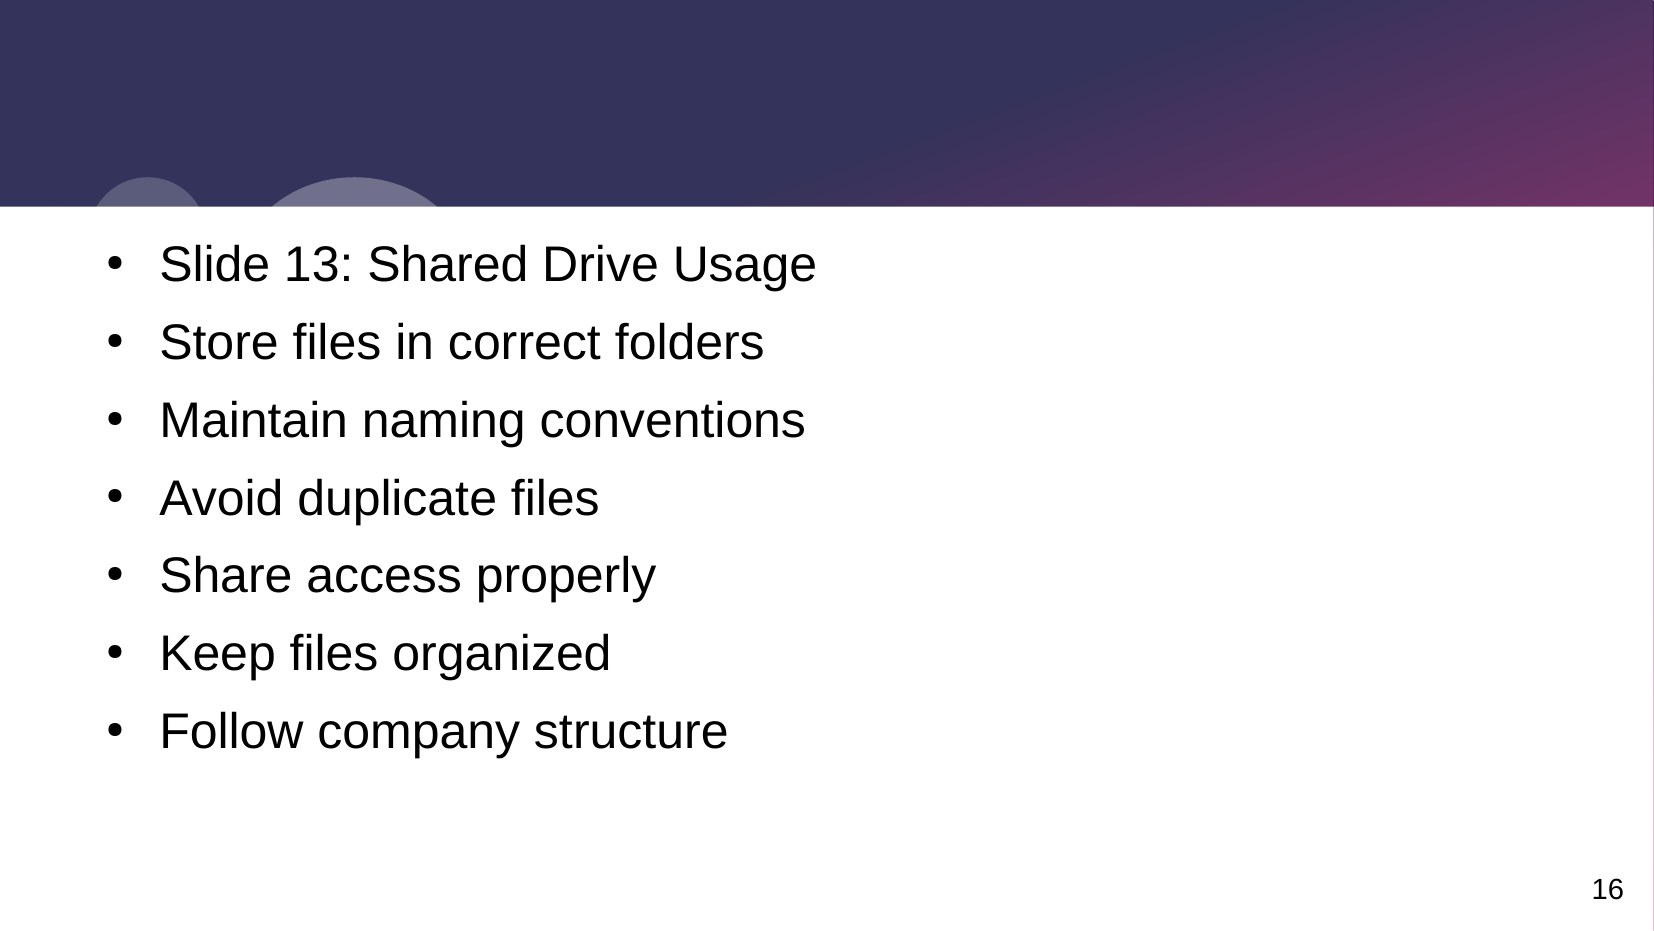

#
Slide 13: Shared Drive Usage
Store files in correct folders
Maintain naming conventions
Avoid duplicate files
Share access properly
Keep files organized
Follow company structure